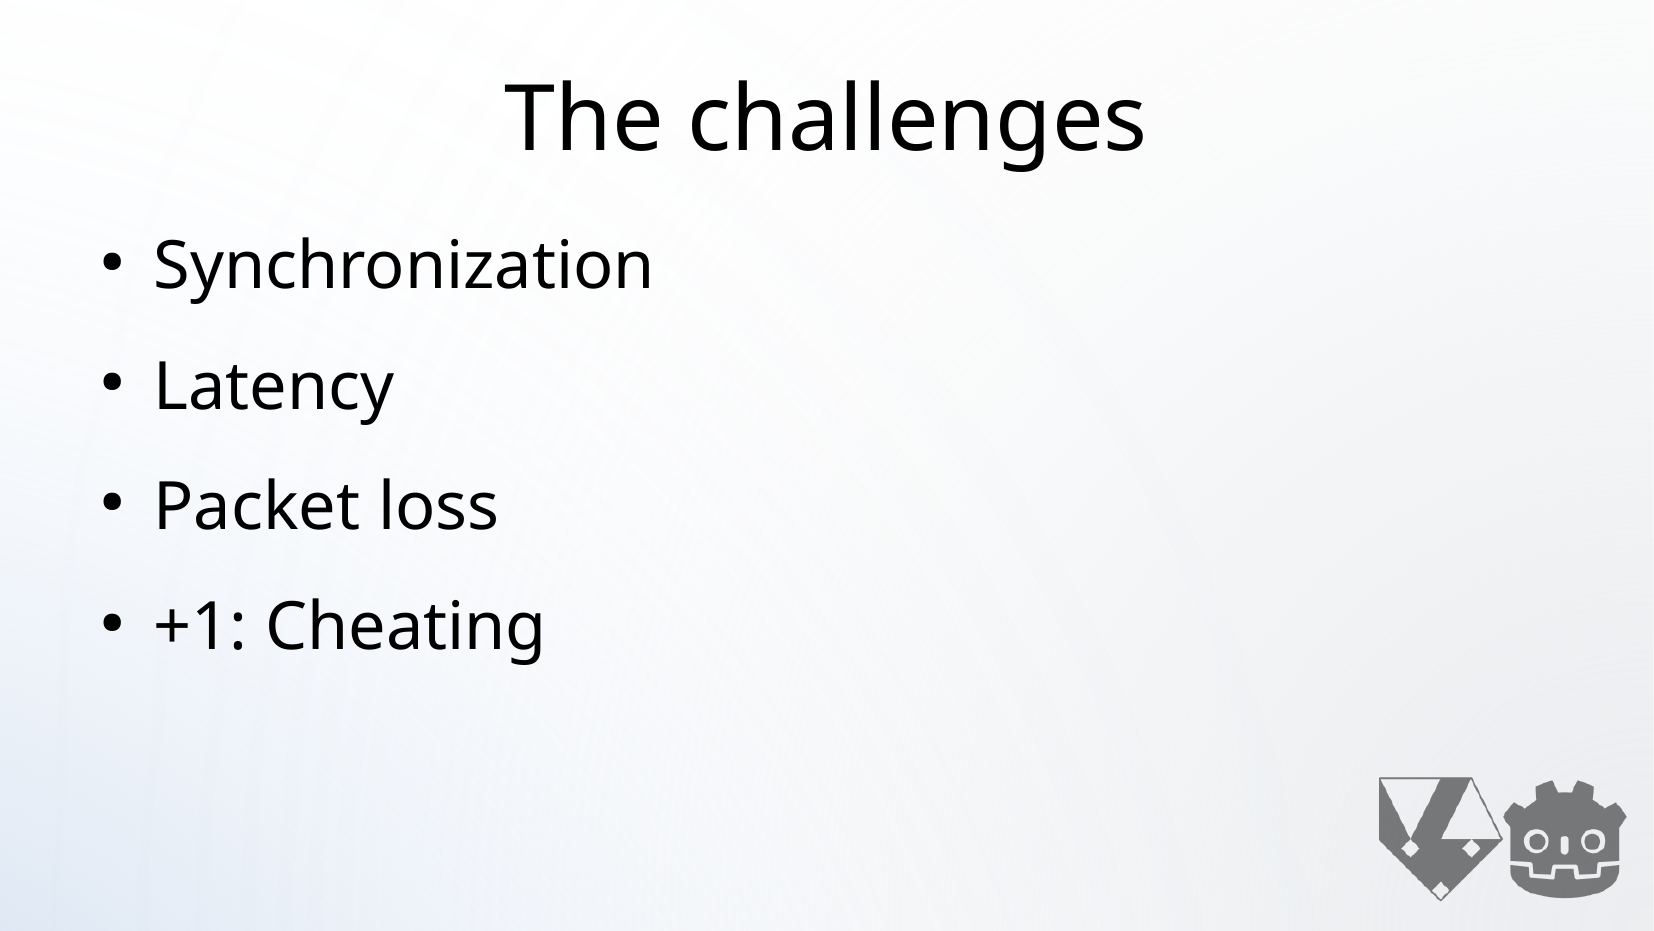

# The challenges
Synchronization
Latency
Packet loss
+1: Cheating